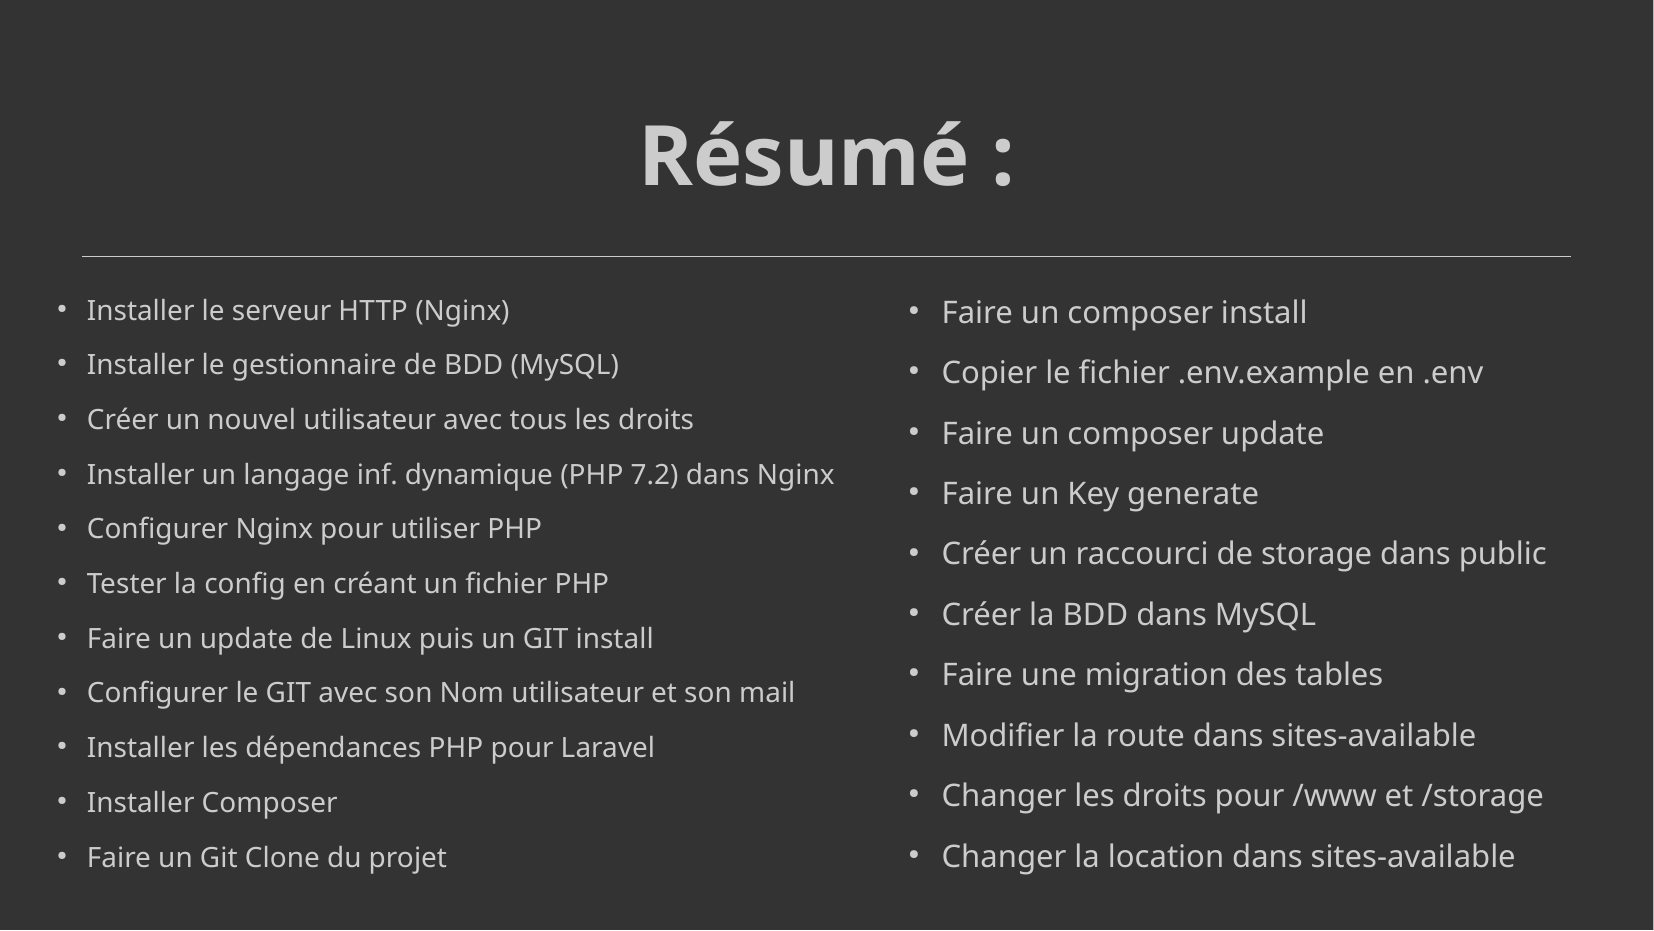

# Résumé :
Installer le serveur HTTP (Nginx)
Installer le gestionnaire de BDD (MySQL)
Créer un nouvel utilisateur avec tous les droits
Installer un langage inf. dynamique (PHP 7.2) dans Nginx
Configurer Nginx pour utiliser PHP
Tester la config en créant un fichier PHP
Faire un update de Linux puis un GIT install
Configurer le GIT avec son Nom utilisateur et son mail
Installer les dépendances PHP pour Laravel
Installer Composer
Faire un Git Clone du projet
Faire un composer install
Copier le fichier .env.example en .env
Faire un composer update
Faire un Key generate
Créer un raccourci de storage dans public
Créer la BDD dans MySQL
Faire une migration des tables
Modifier la route dans sites-available
Changer les droits pour /www et /storage
Changer la location dans sites-available